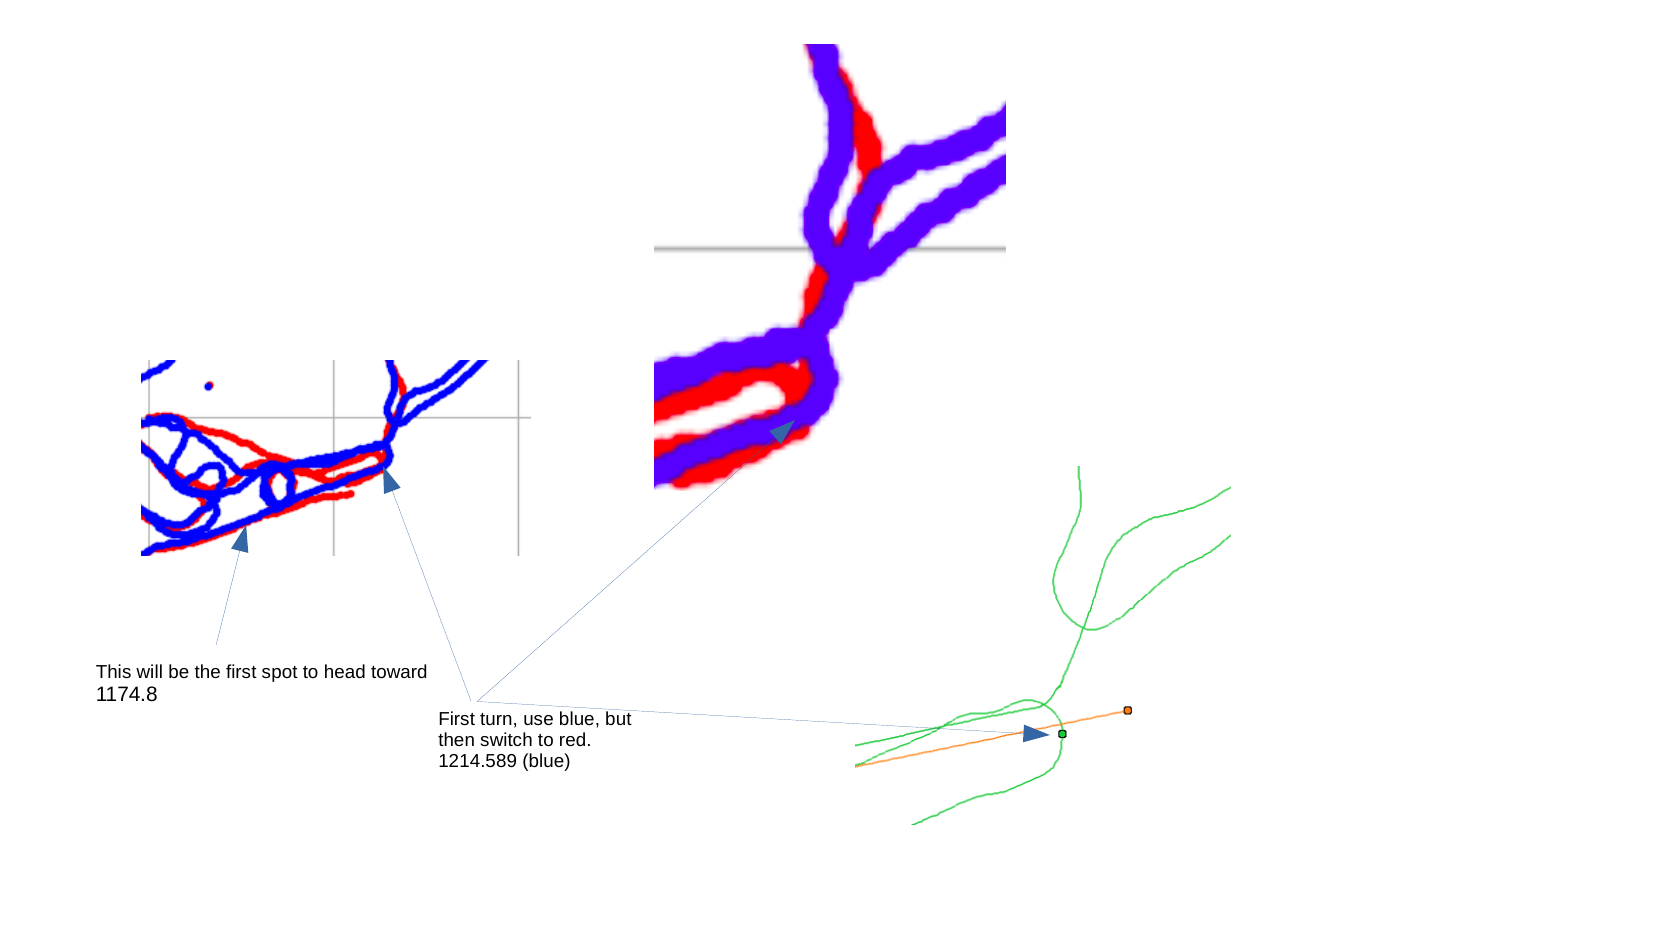

This will be the first spot to head toward
1174.8
First turn, use blue, but then switch to red.
1214.589 (blue)